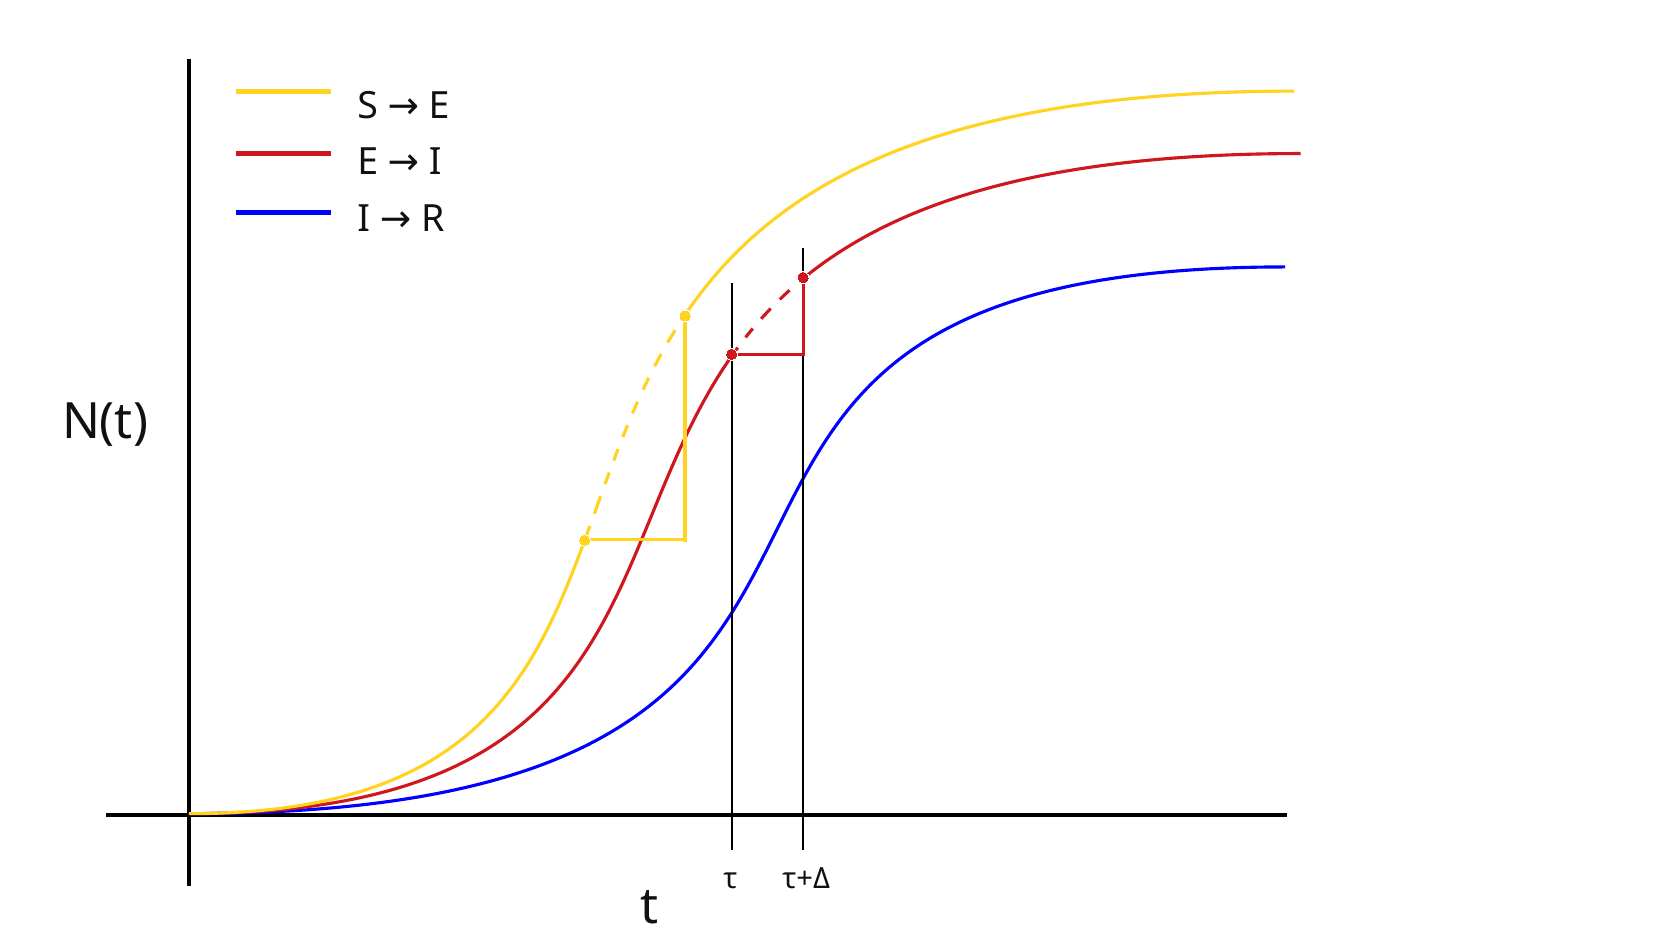

S → E
E → I
I → R
N(t)
τ
τ+Δ
t